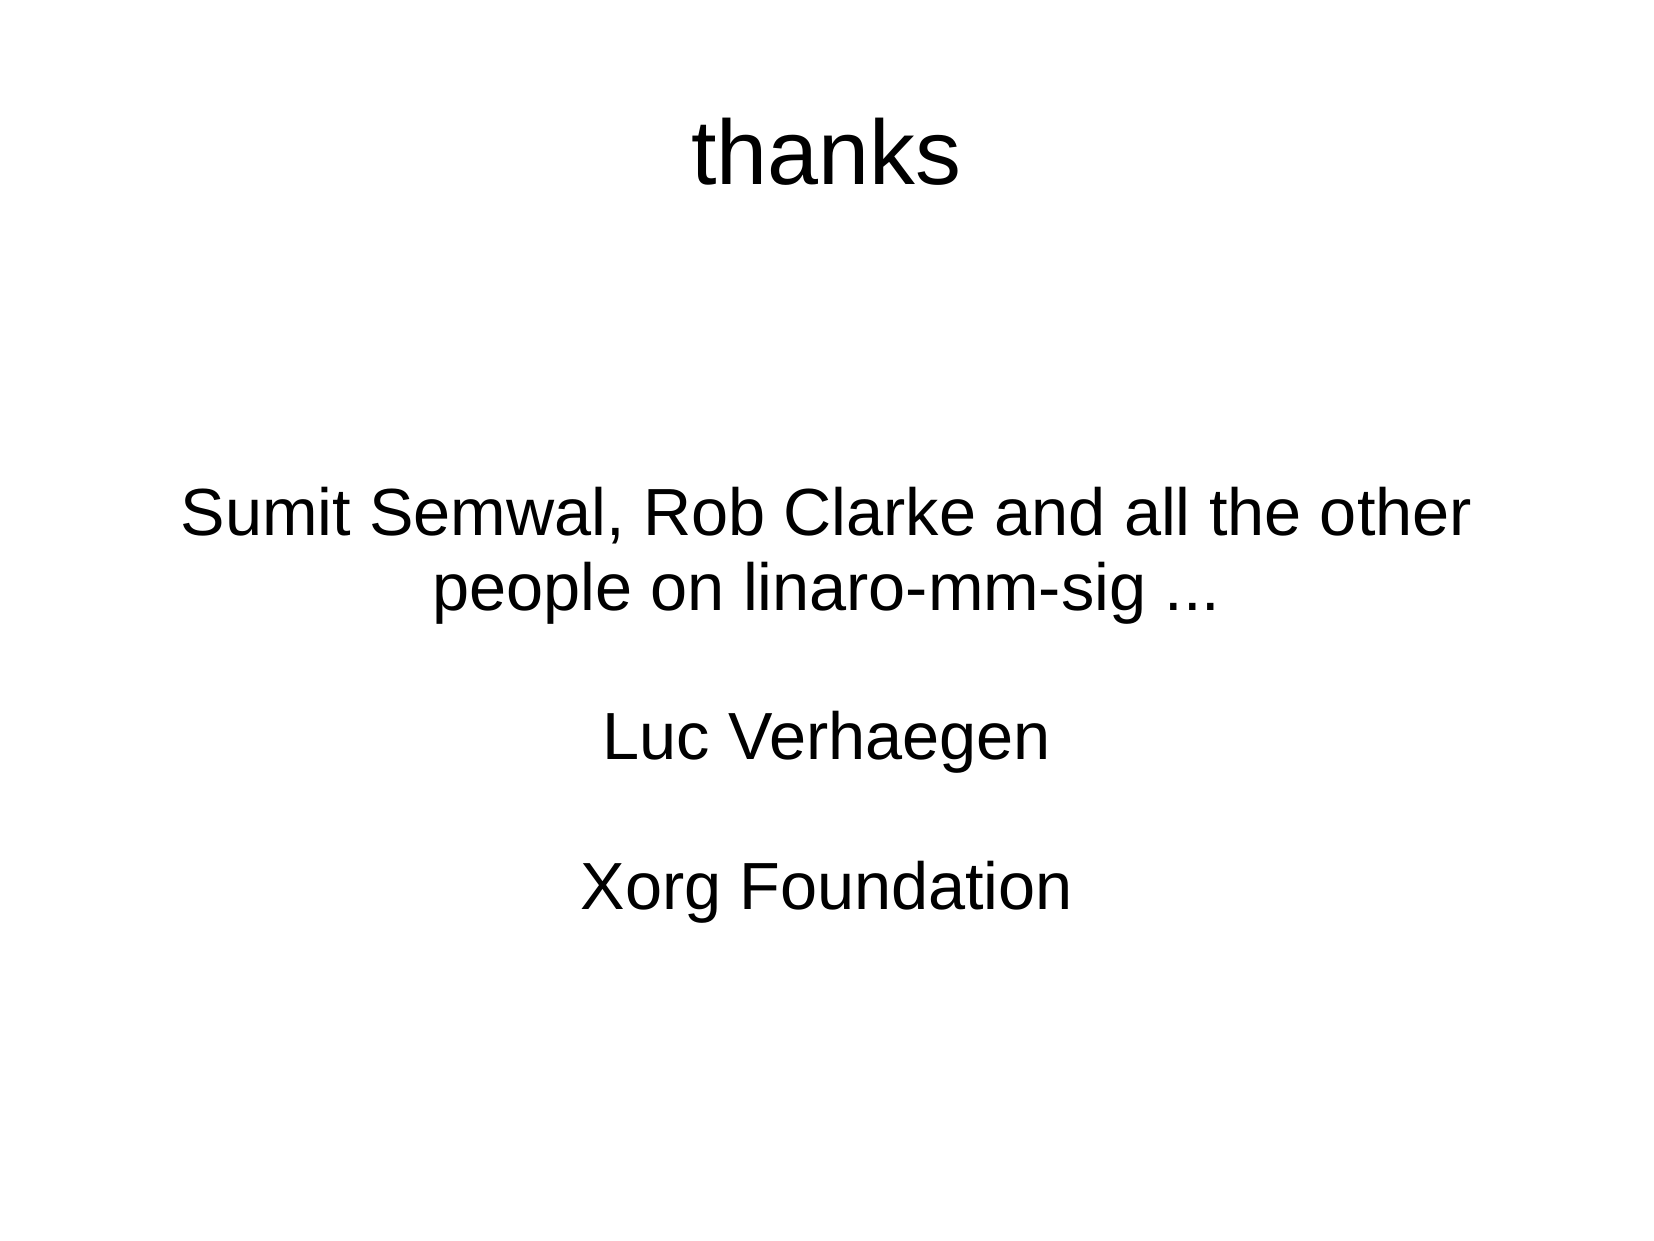

# thanks
Sumit Semwal, Rob Clarke and all the other people on linaro-mm-sig ...
Luc Verhaegen
Xorg Foundation